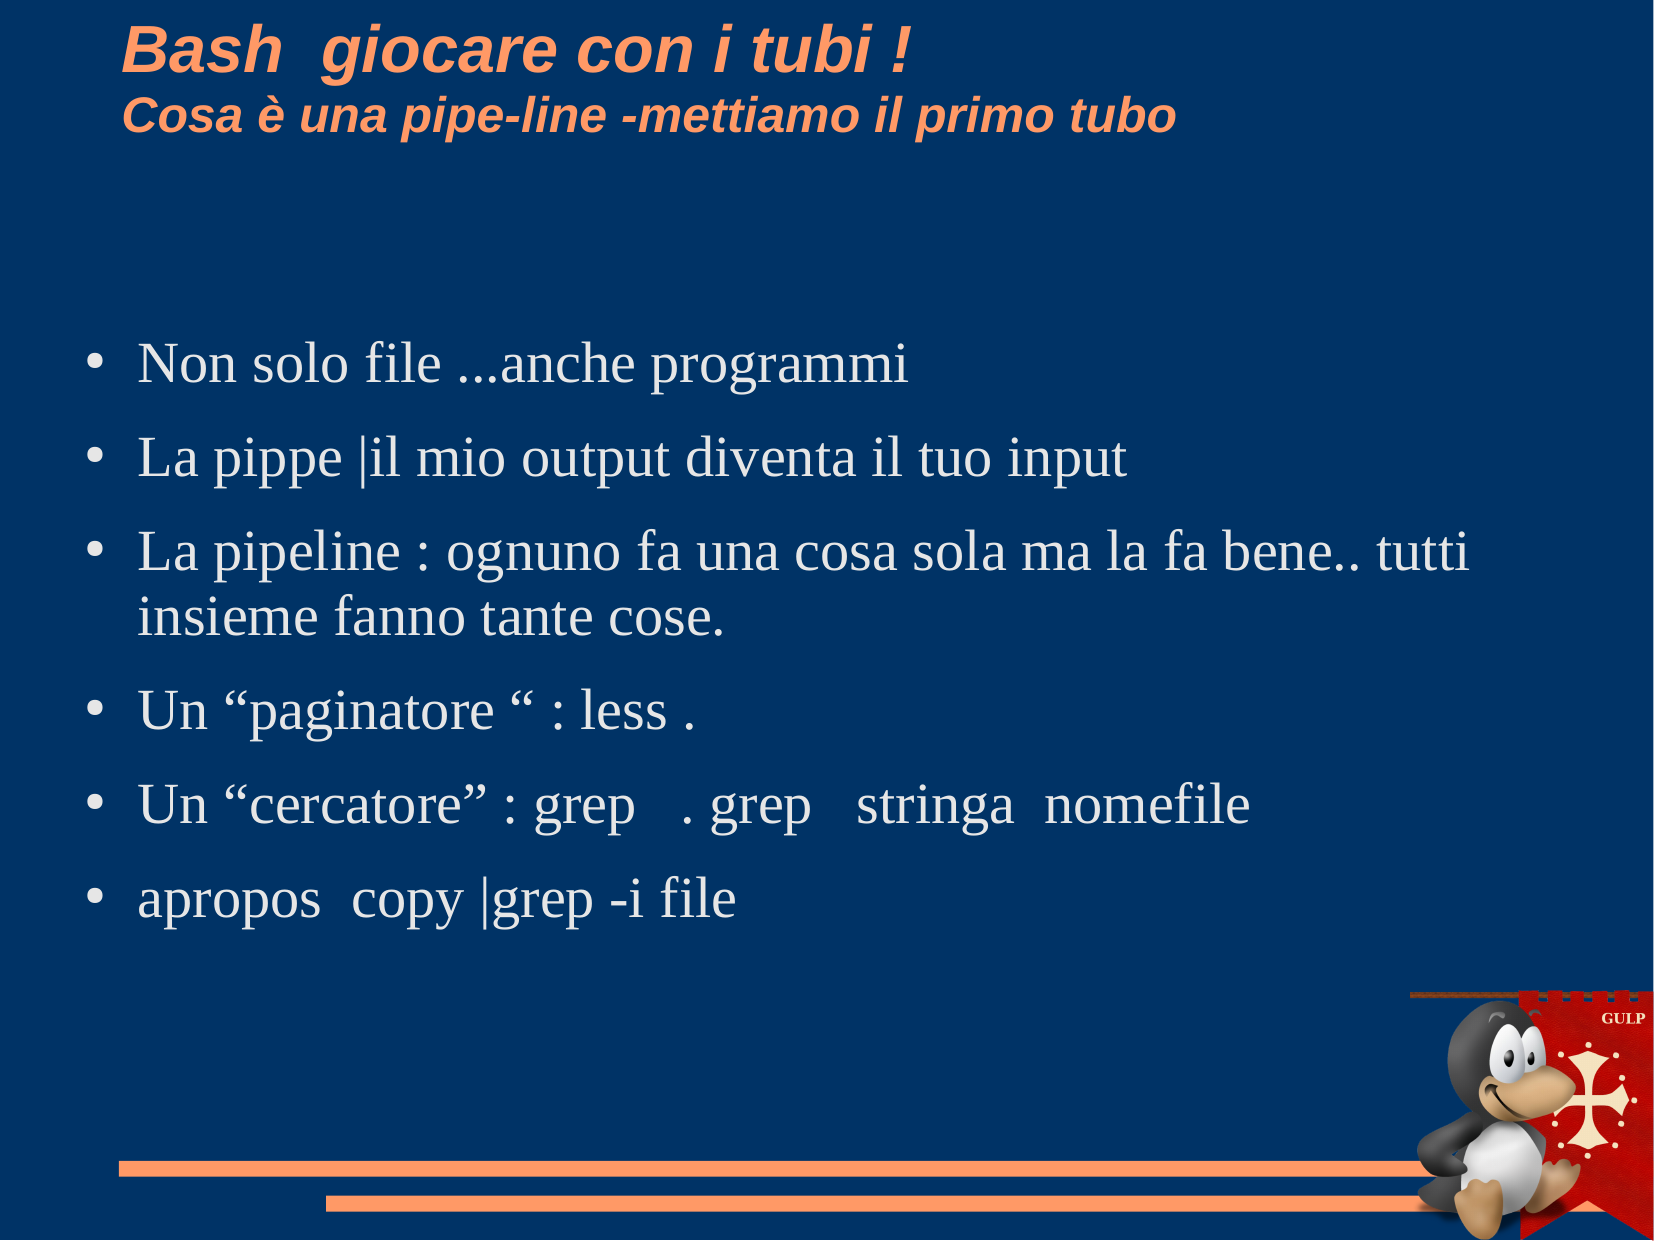

# Bash giocare con i tubi ! Cosa è una pipe-line -mettiamo il primo tubo
Non solo file ...anche programmi
La pippe |il mio output diventa il tuo input
La pipeline : ognuno fa una cosa sola ma la fa bene.. tutti insieme fanno tante cose.
Un “paginatore “ : less .
Un “cercatore” : grep . grep stringa nomefile
apropos copy |grep -i file